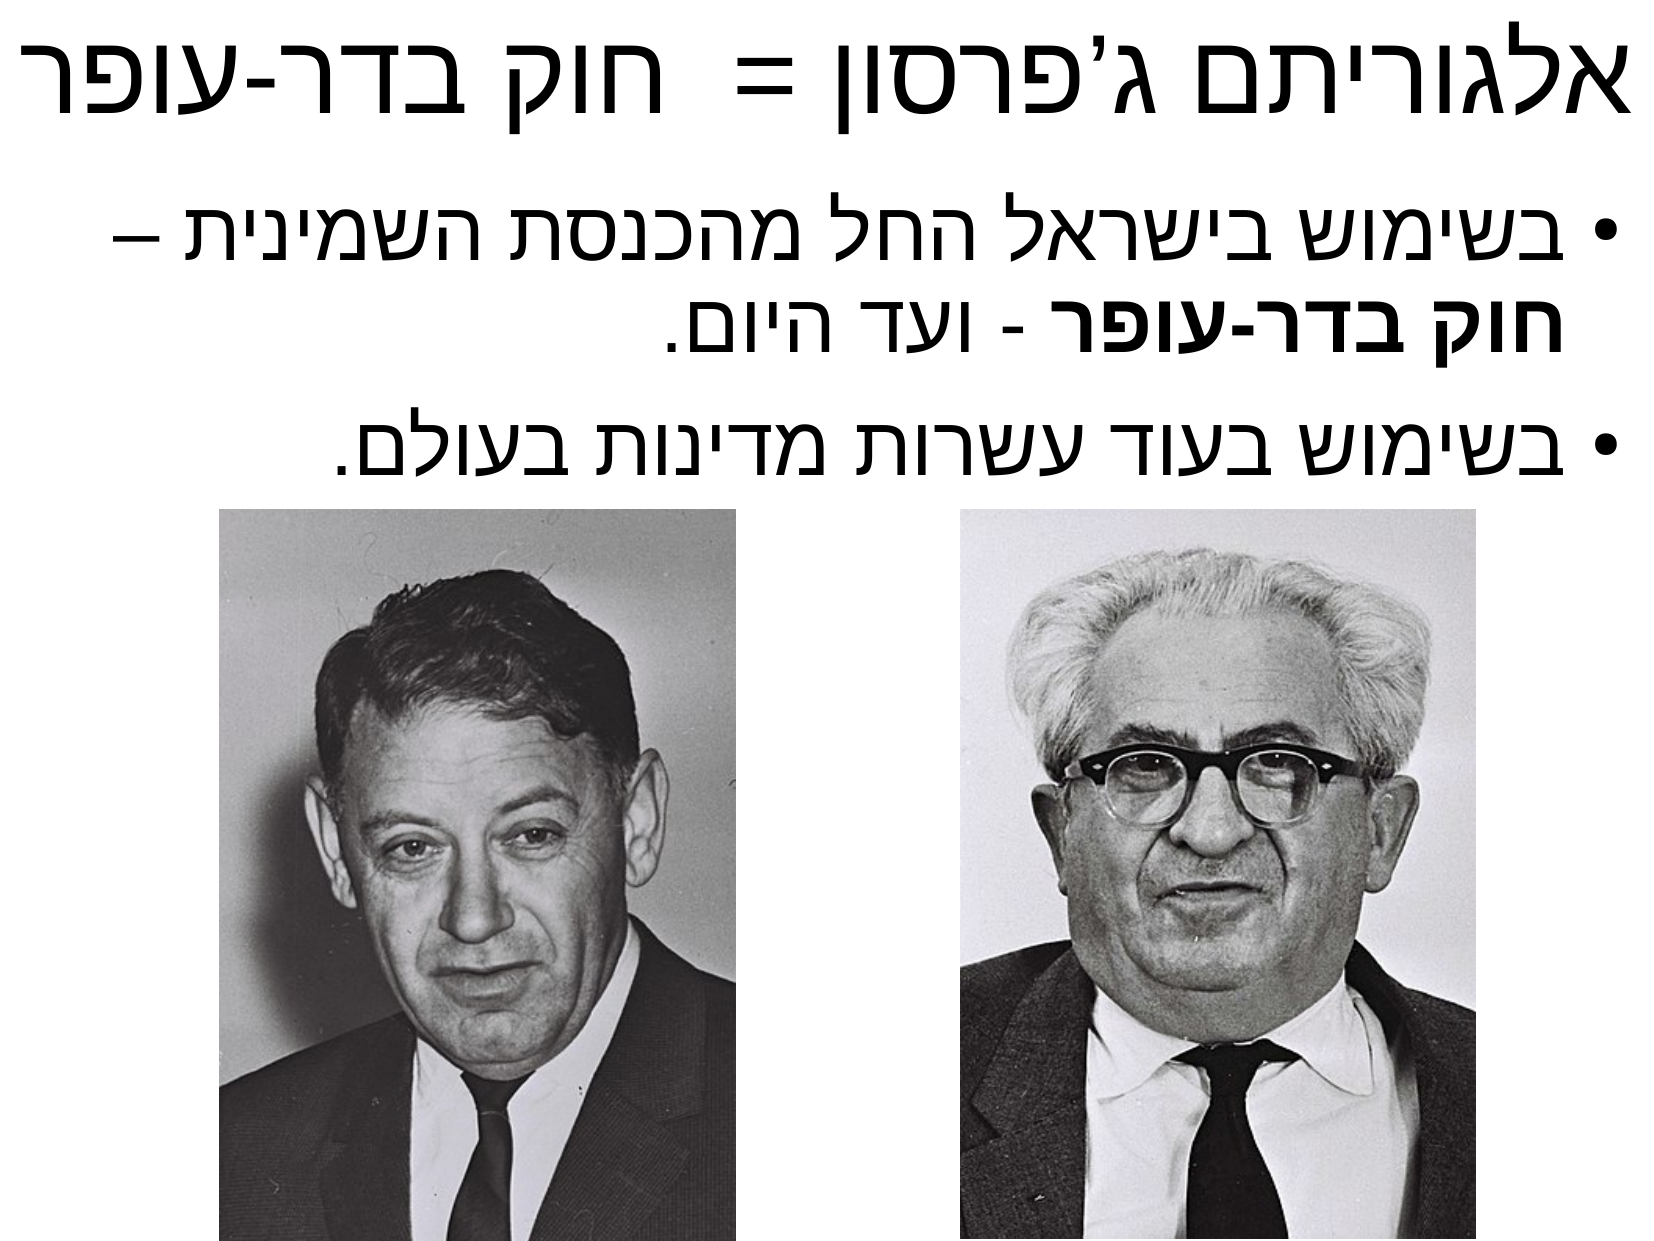

# אלגוריתם ג’פרסון = חוק בדר-עופר
בשימוש בישראל החל מהכנסת השמינית – חוק בדר-עופר - ועד היום.
בשימוש בעוד עשרות מדינות בעולם.